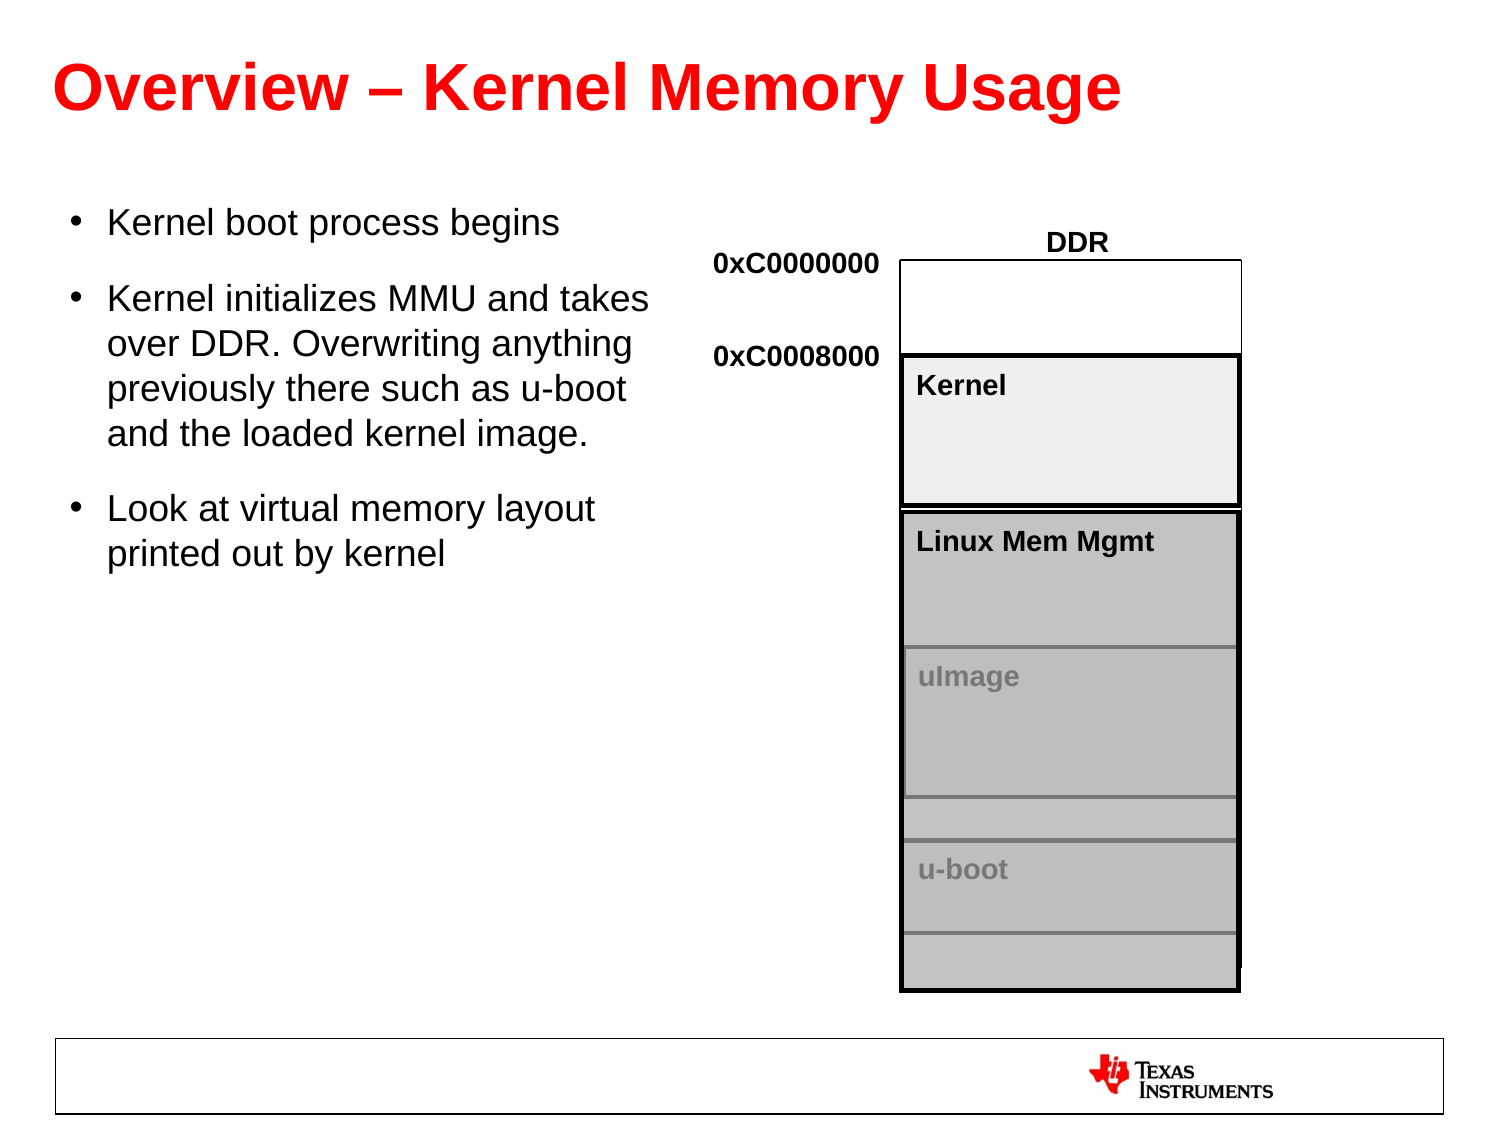

# Overview – Kernel Memory Usage
Kernel boot process begins
Kernel initializes MMU and takes over DDR. Overwriting anything previously there such as u-boot and the loaded kernel image.
Look at virtual memory layout printed out by kernel
DDR
0xC0000000
0xC0008000
Kernel
Linux Mem Mgmt
uImage
u-boot